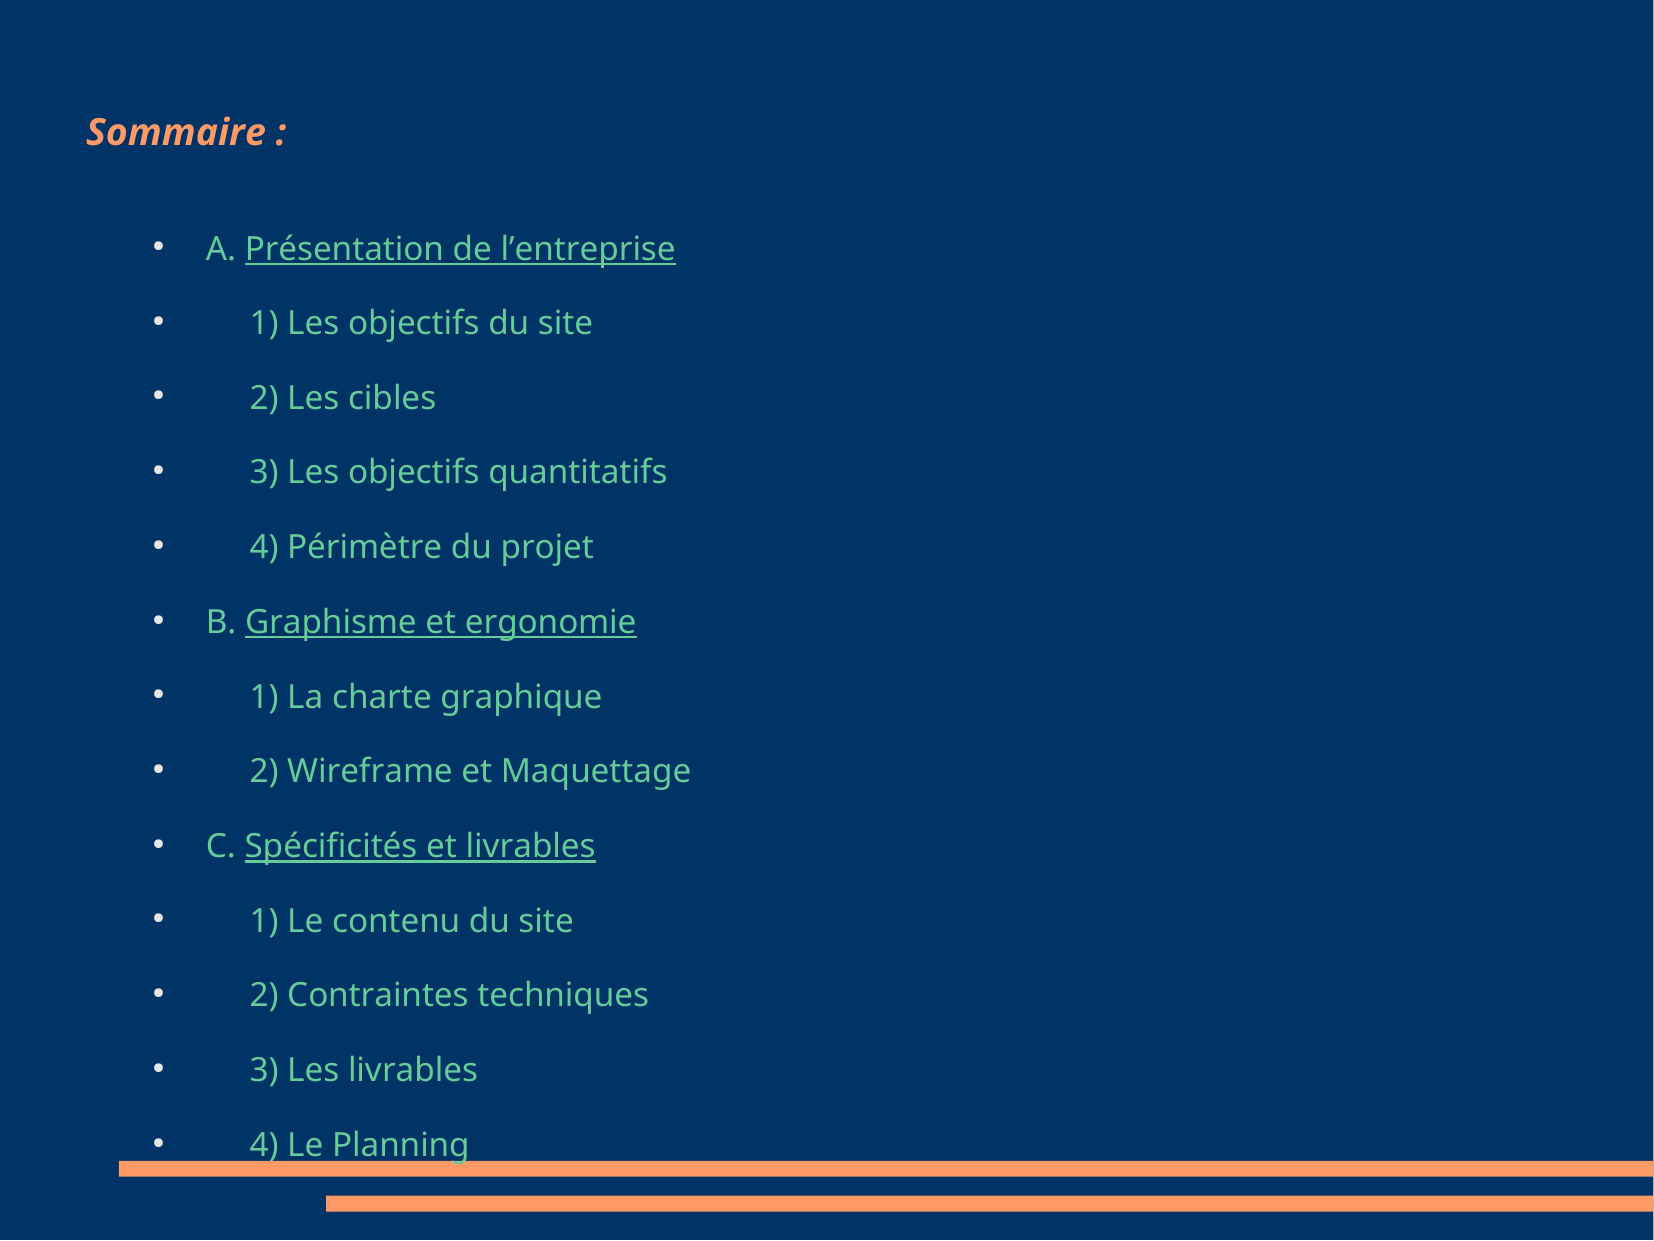

# Sommaire :
A. Présentation de l’entreprise
 1) Les objectifs du site
 2) Les cibles
 3) Les objectifs quantitatifs
 4) Périmètre du projet
B. Graphisme et ergonomie
 1) La charte graphique
 2) Wireframe et Maquettage
C. Spécificités et livrables
 1) Le contenu du site
 2) Contraintes techniques
 3) Les livrables
 4) Le Planning